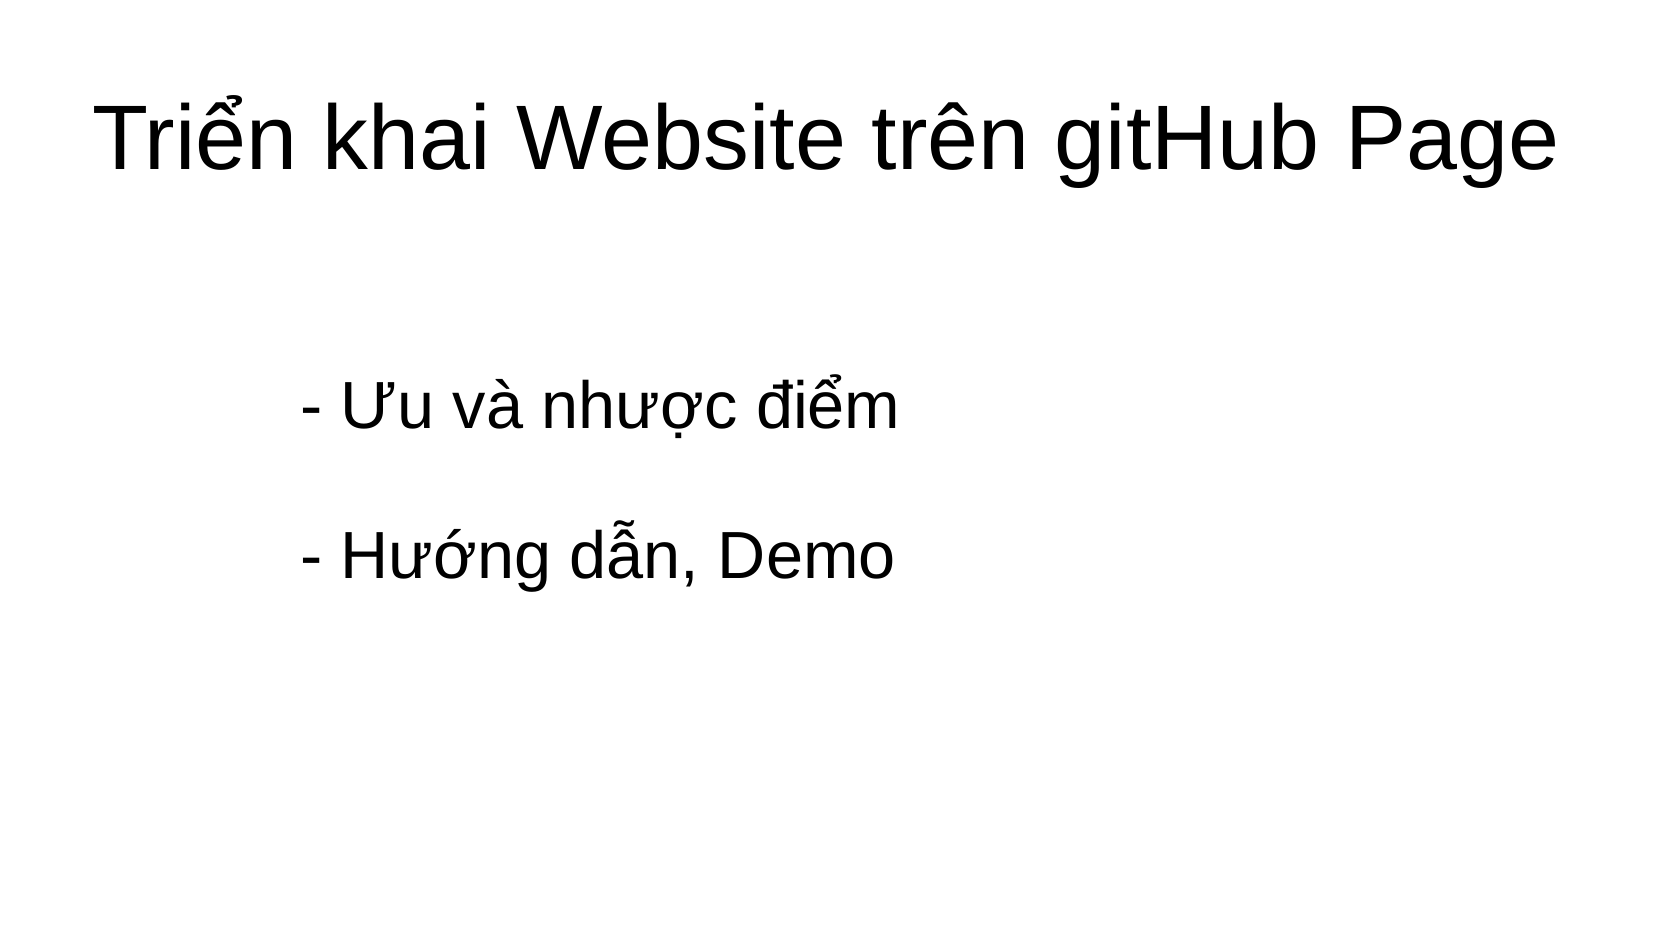

# Triển khai Website trên gitHub Page
- Ưu và nhược điểm
- Hướng dẫn, Demo